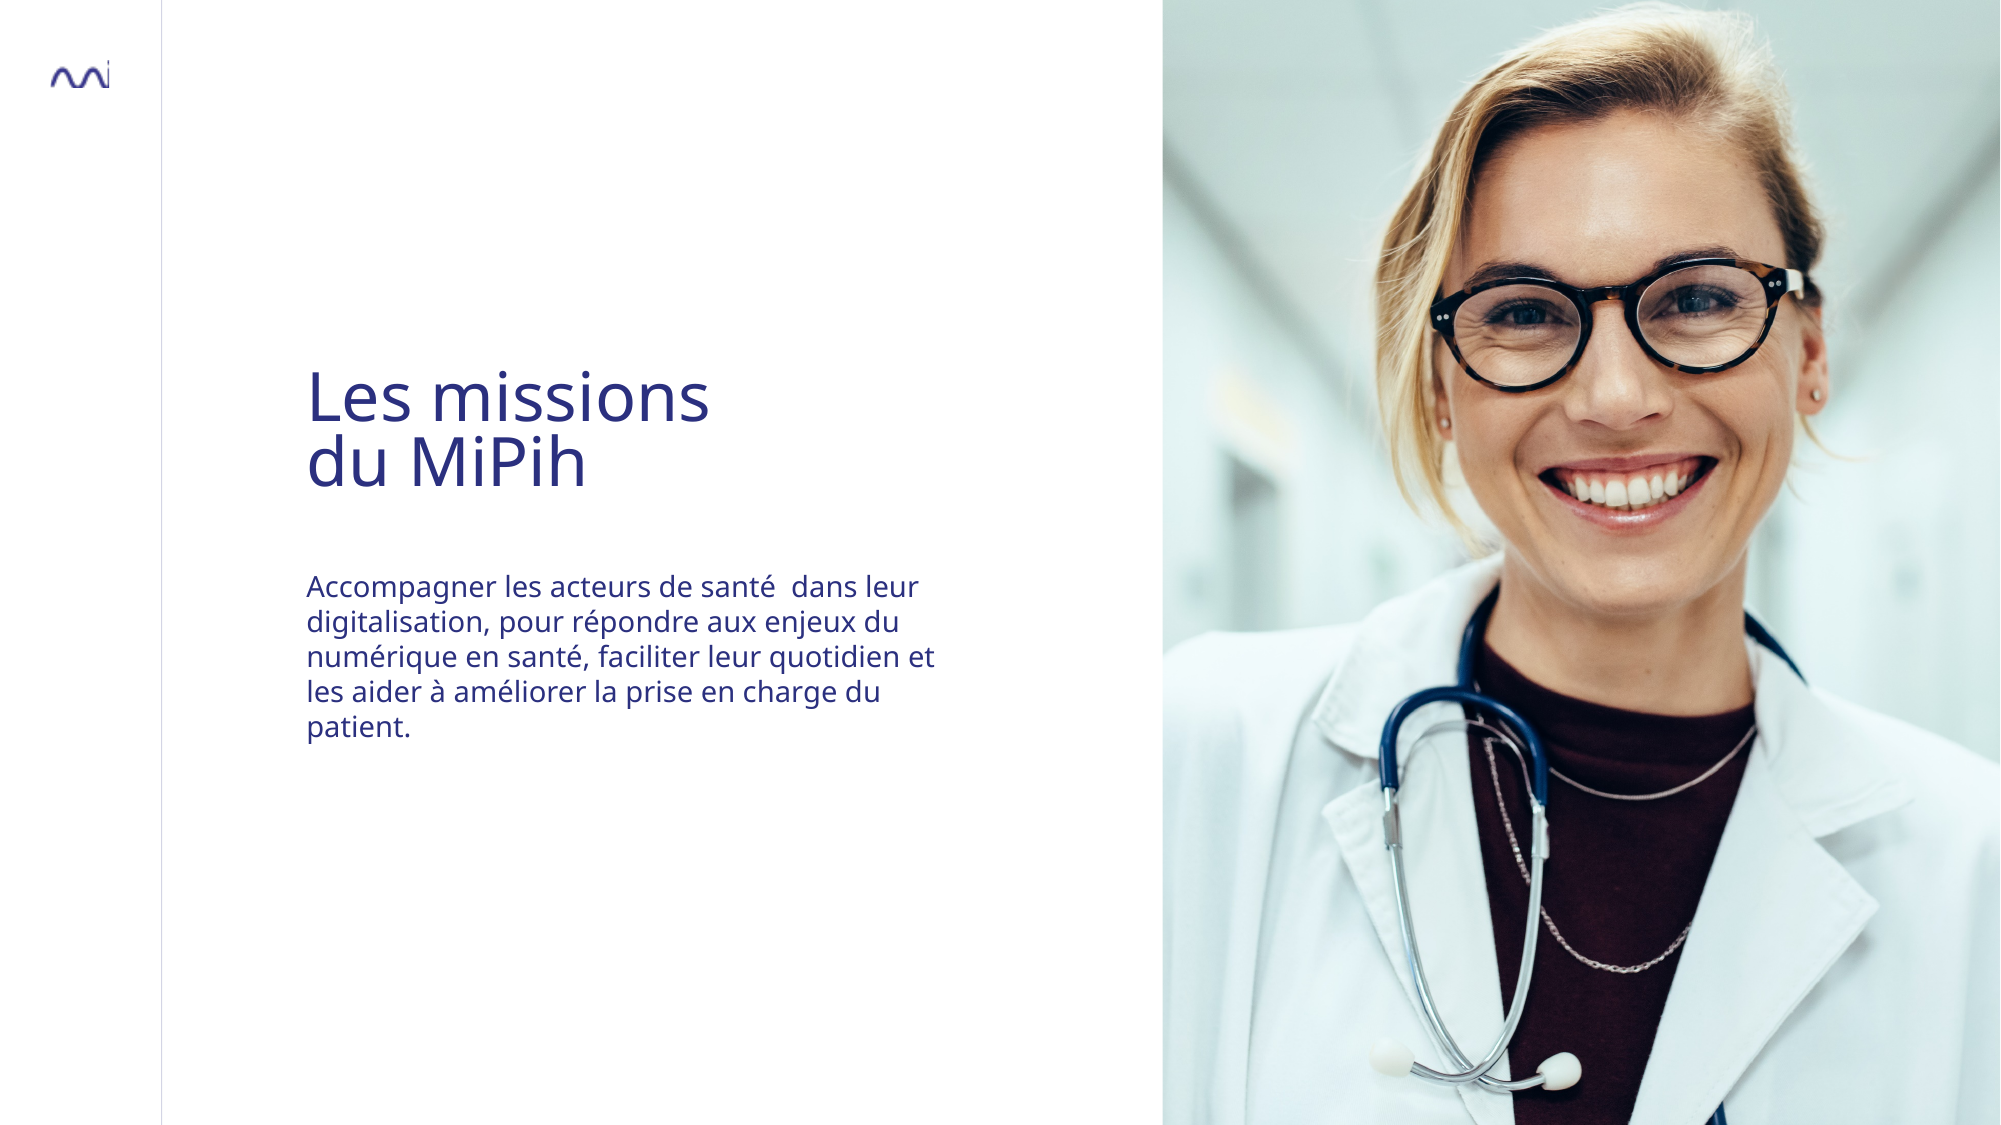

Les missions du MiPih
# Accompagner les acteurs de santé  dans leur digitalisation, pour répondre aux enjeux du numérique en santé, faciliter leur quotidien et les aider à améliorer la prise en charge du patient.